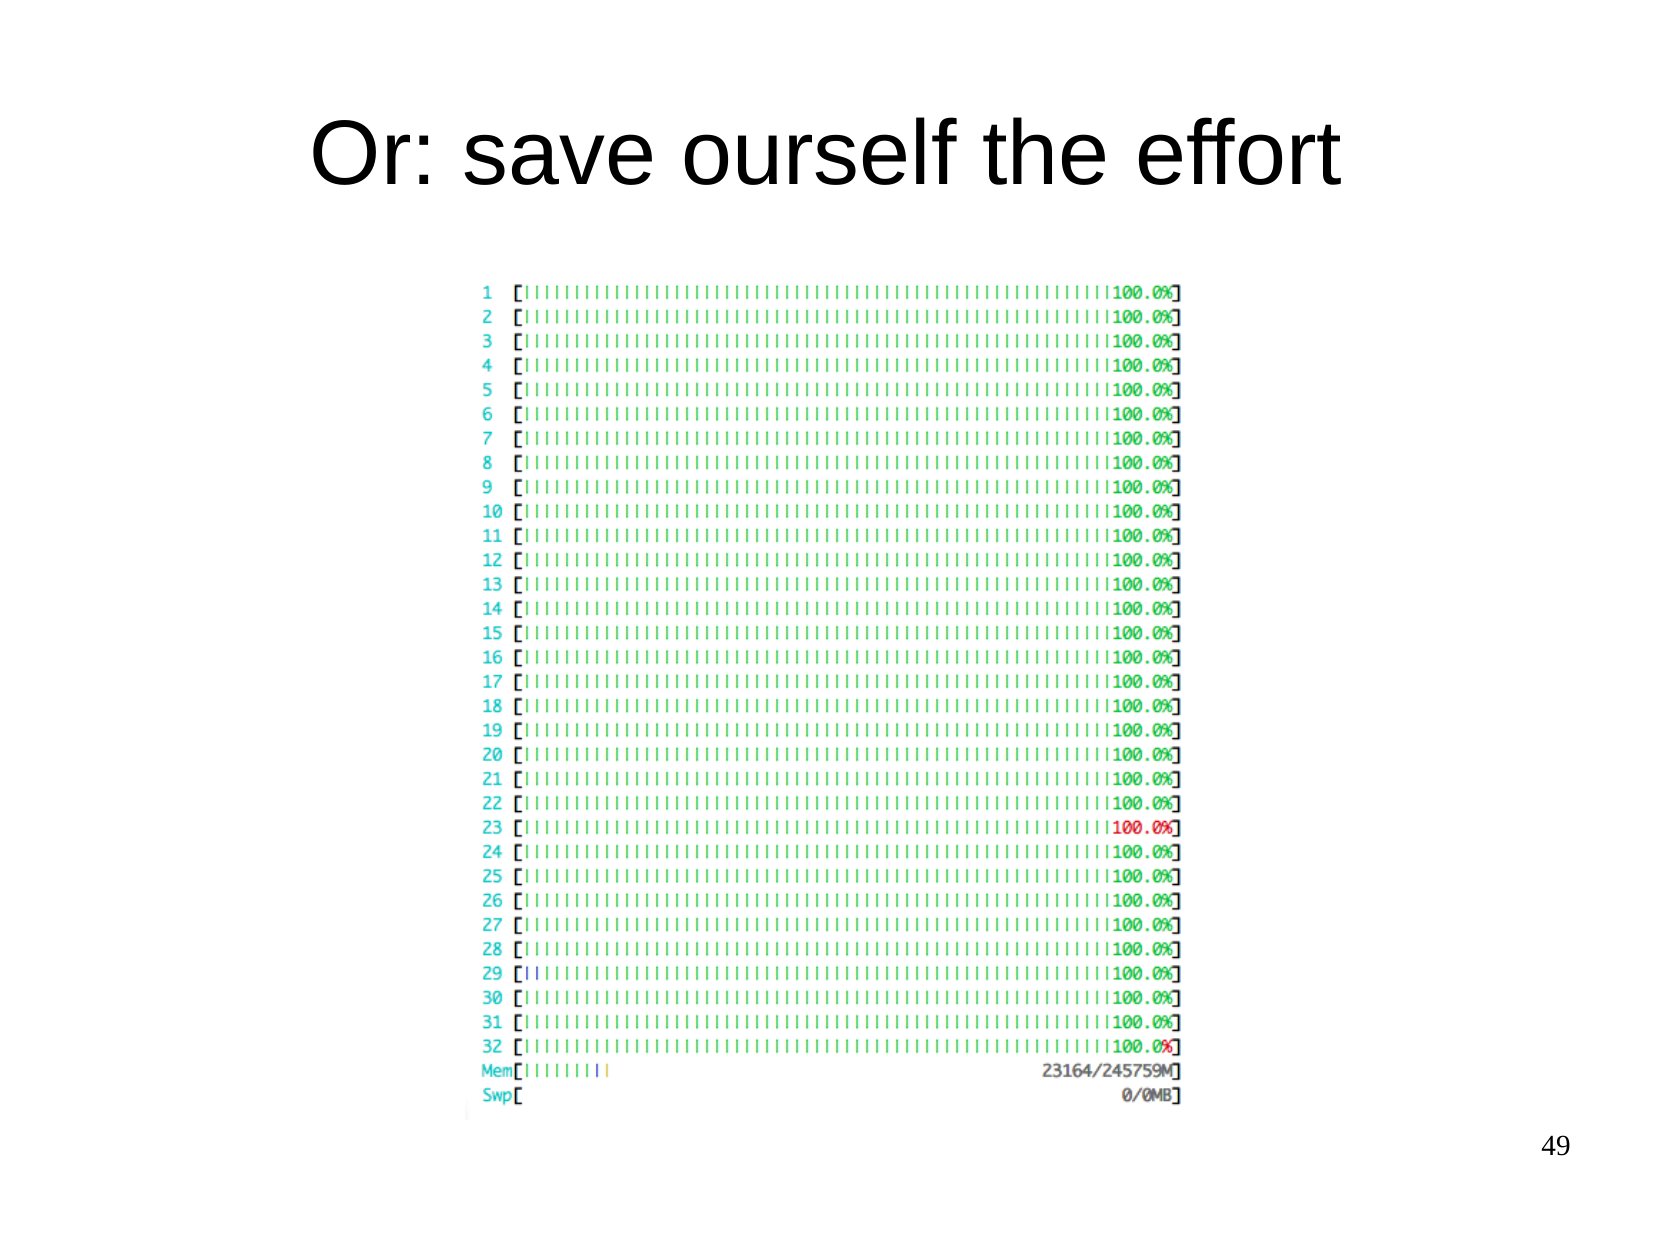

# Or: save ourself the effort
49